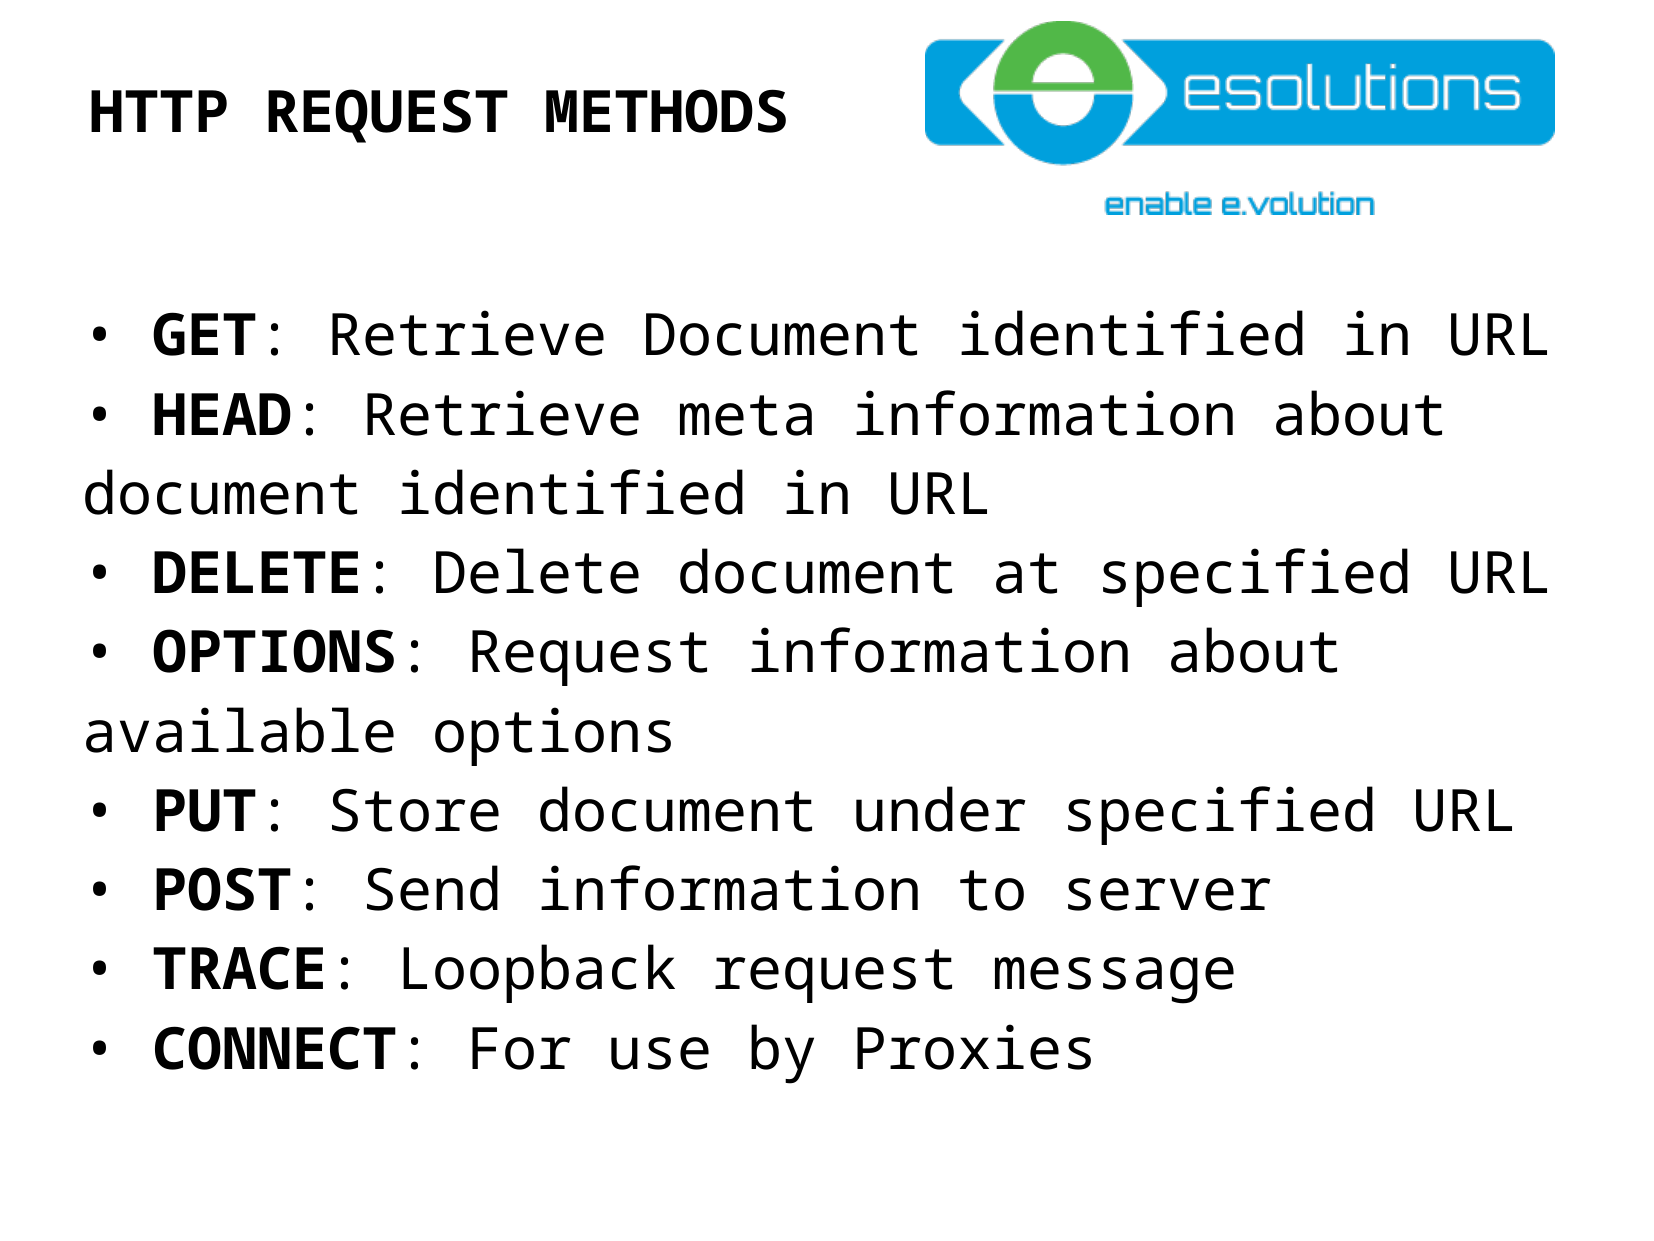

HTTP REQUEST METHODS
# • GET: Retrieve Document identified in URL
• HEAD: Retrieve meta information about document identified in URL
• DELETE: Delete document at specified URL
• OPTIONS: Request information about available options
• PUT: Store document under specified URL
• POST: Send information to server
• TRACE: Loopback request message
• CONNECT: For use by Proxies